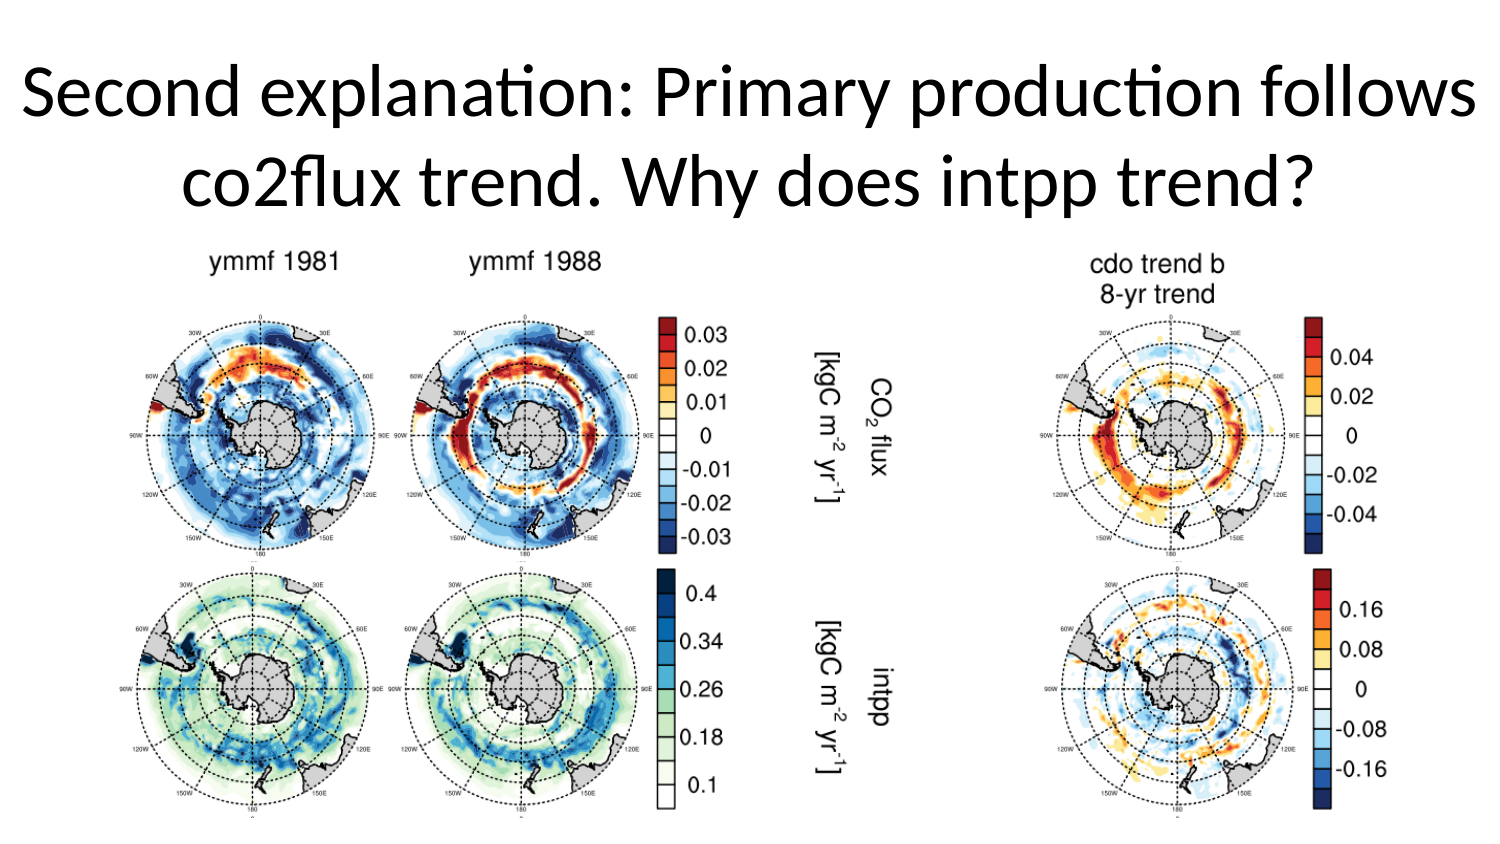

# Second explanation: Primary production follows co2flux trend. Why does intpp trend?